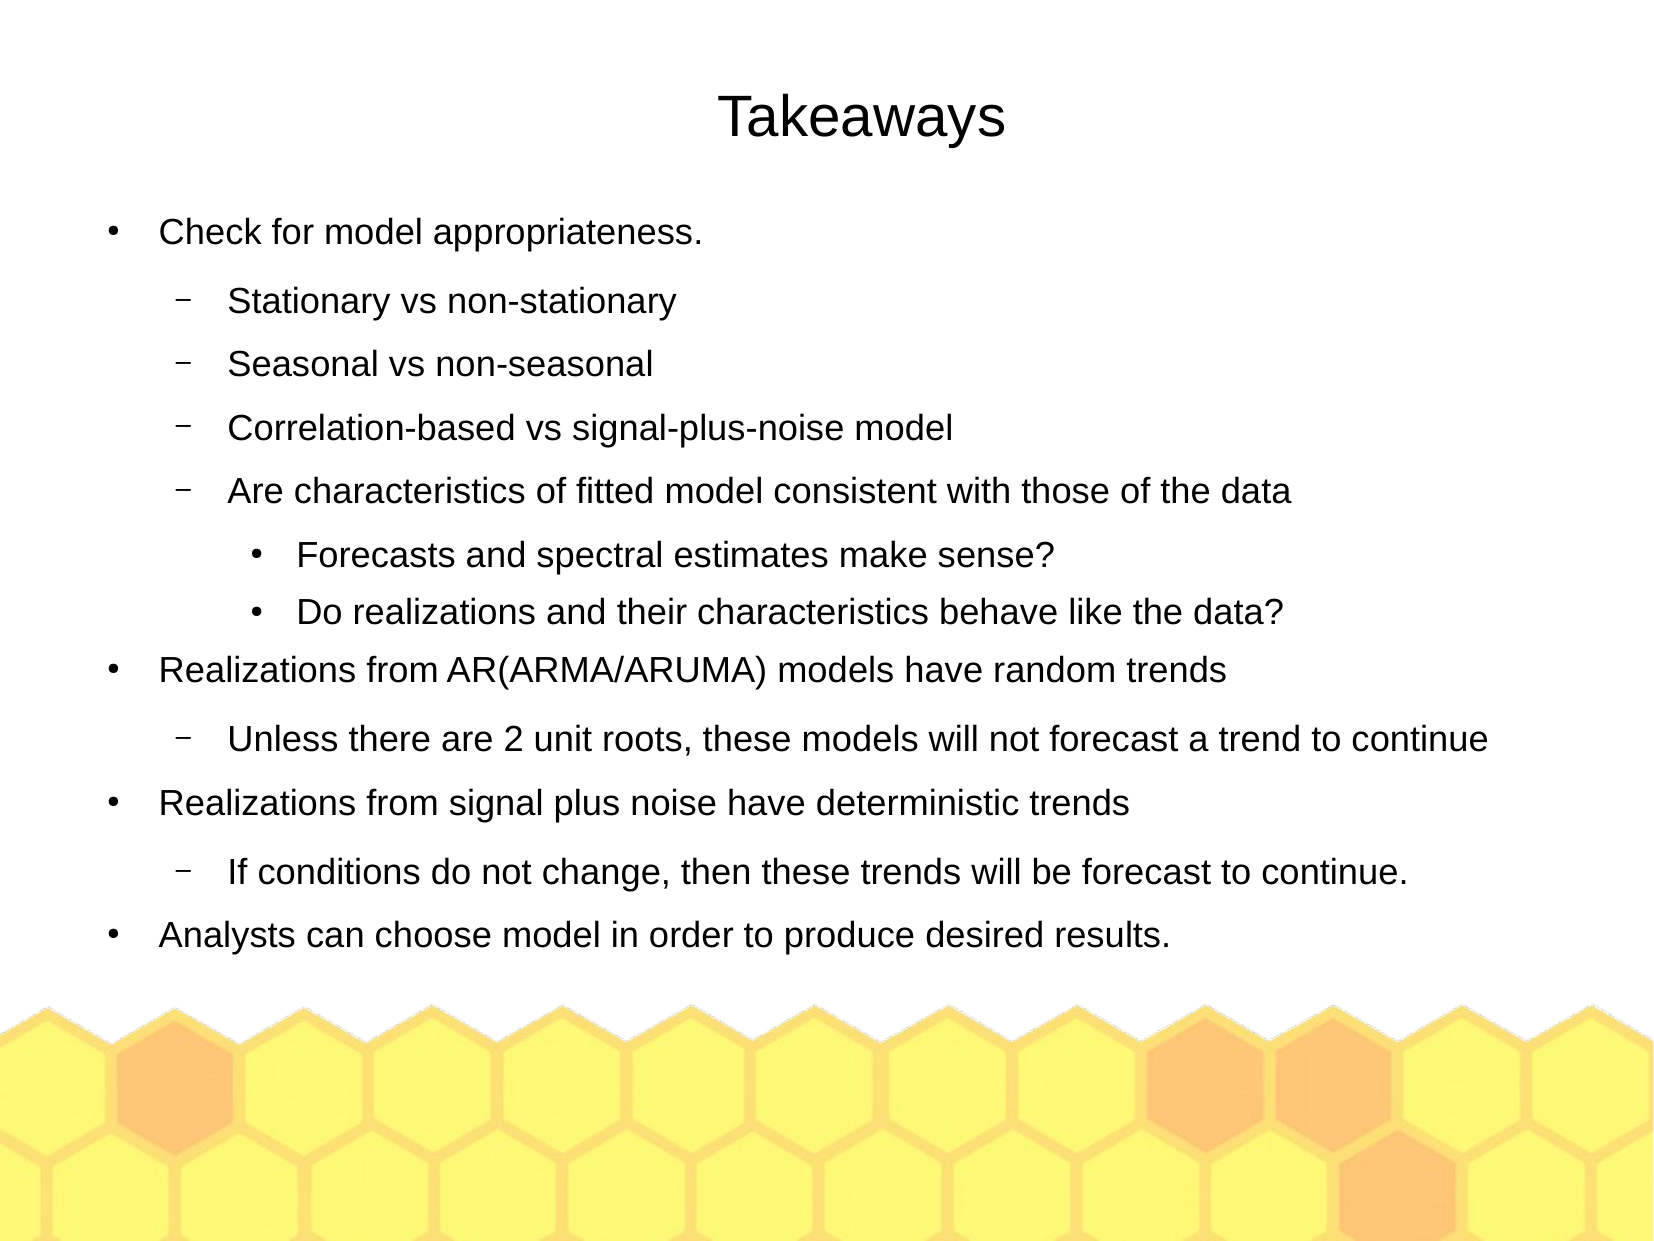

# Takeaways
Check for model appropriateness.
Stationary vs non-stationary
Seasonal vs non-seasonal
Correlation-based vs signal-plus-noise model
Are characteristics of fitted model consistent with those of the data
Forecasts and spectral estimates make sense?
Do realizations and their characteristics behave like the data?
Realizations from AR(ARMA/ARUMA) models have random trends
Unless there are 2 unit roots, these models will not forecast a trend to continue
Realizations from signal plus noise have deterministic trends
If conditions do not change, then these trends will be forecast to continue.
Analysts can choose model in order to produce desired results.